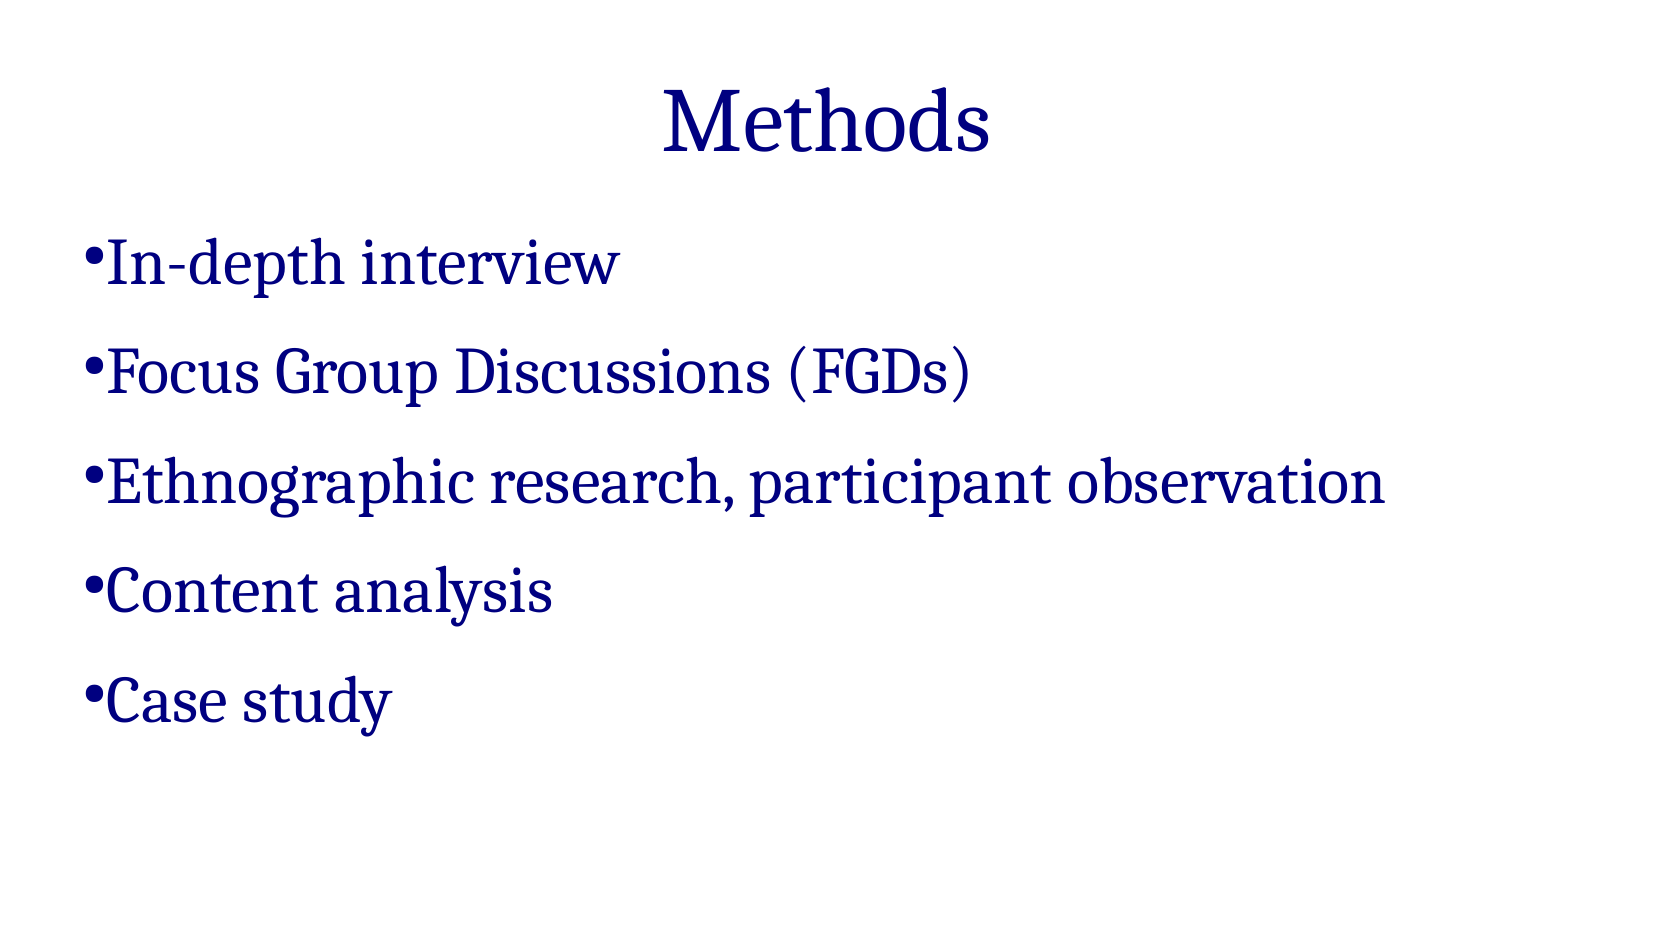

# Methods
In-depth interview
Focus Group Discussions (FGDs)
Ethnographic research, participant observation
Content analysis
Case study